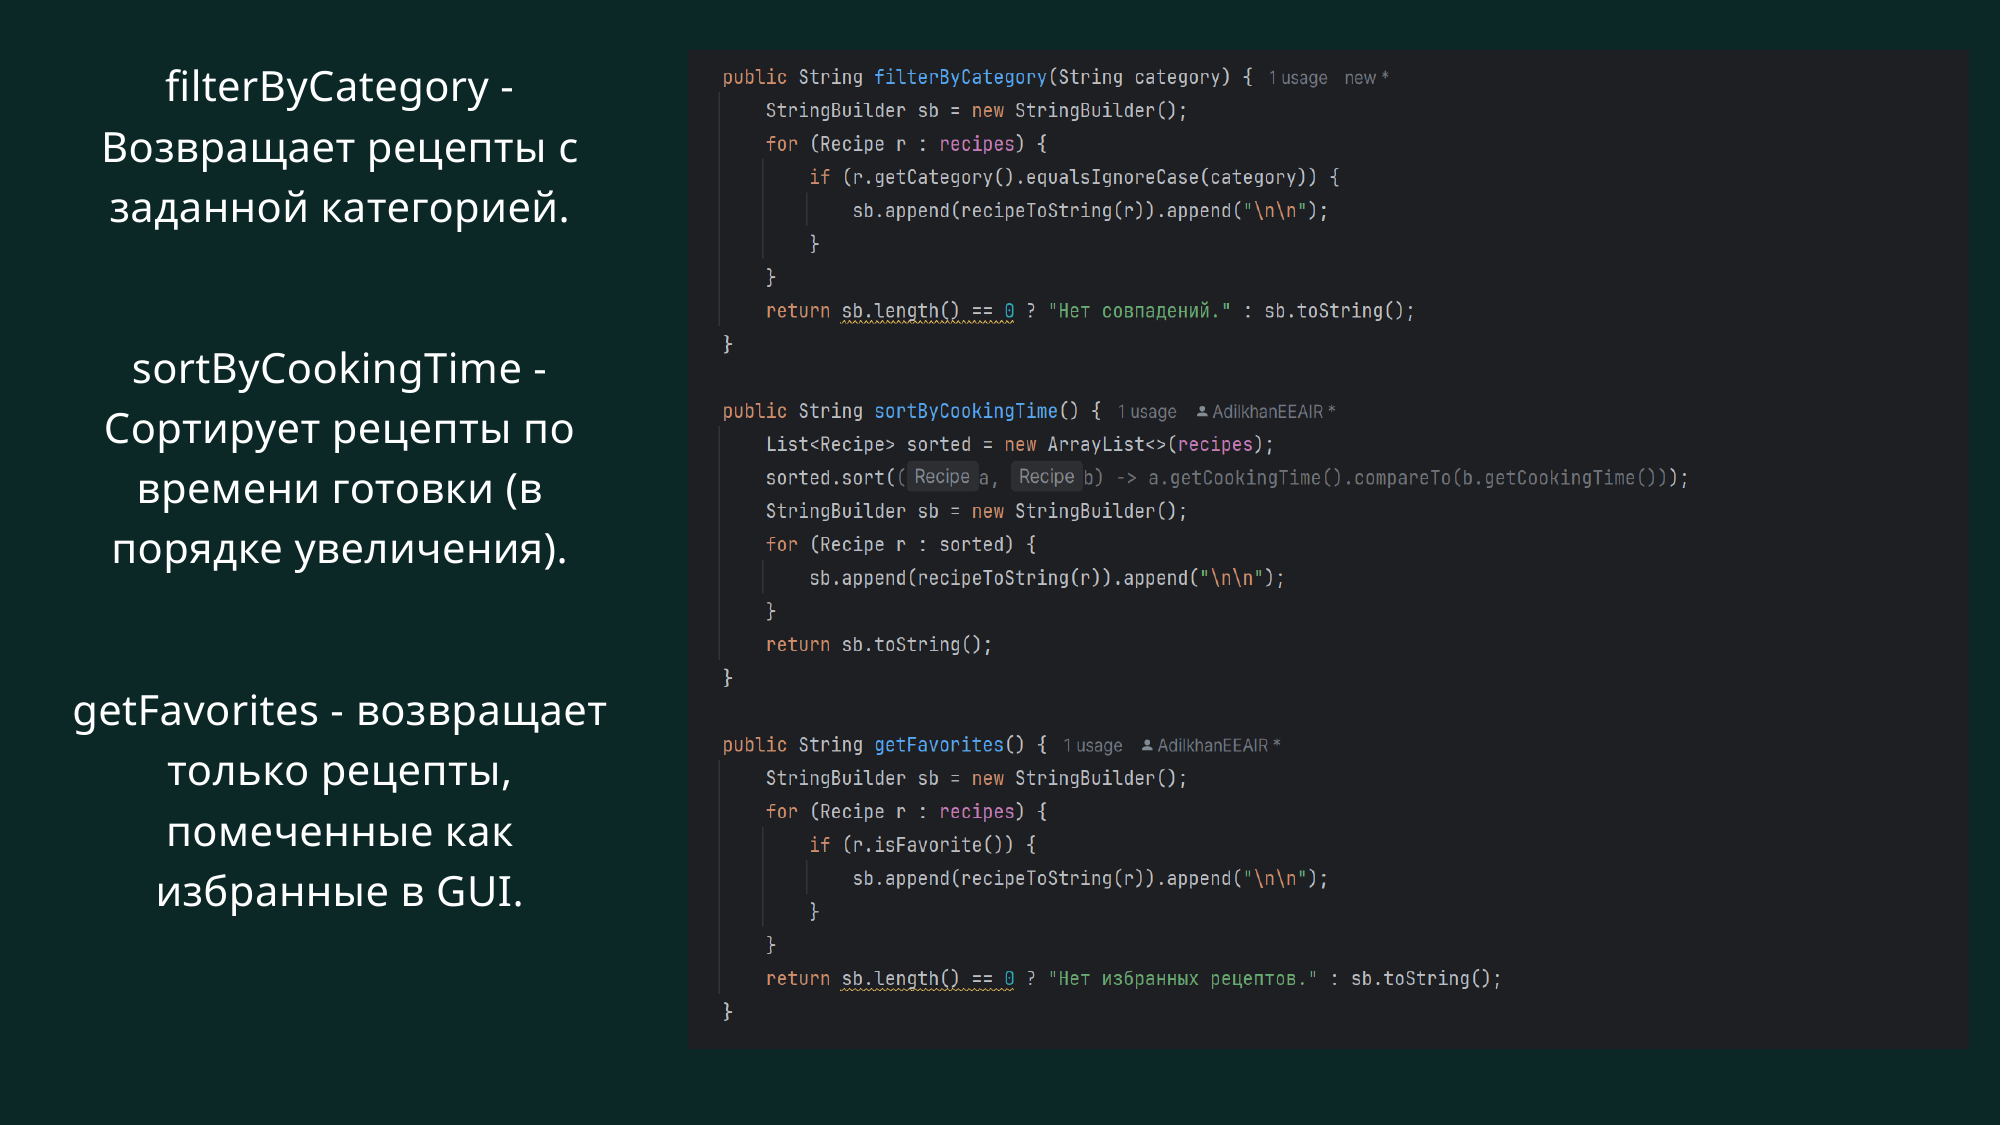

# filterByCategory - Возвращает рецепты с заданной категорией.
sortByCookingTime - Сортирует рецепты по времени готовки (в порядке увеличения).
getFavorites - возвращает только рецепты, помеченные как избранные в GUI.